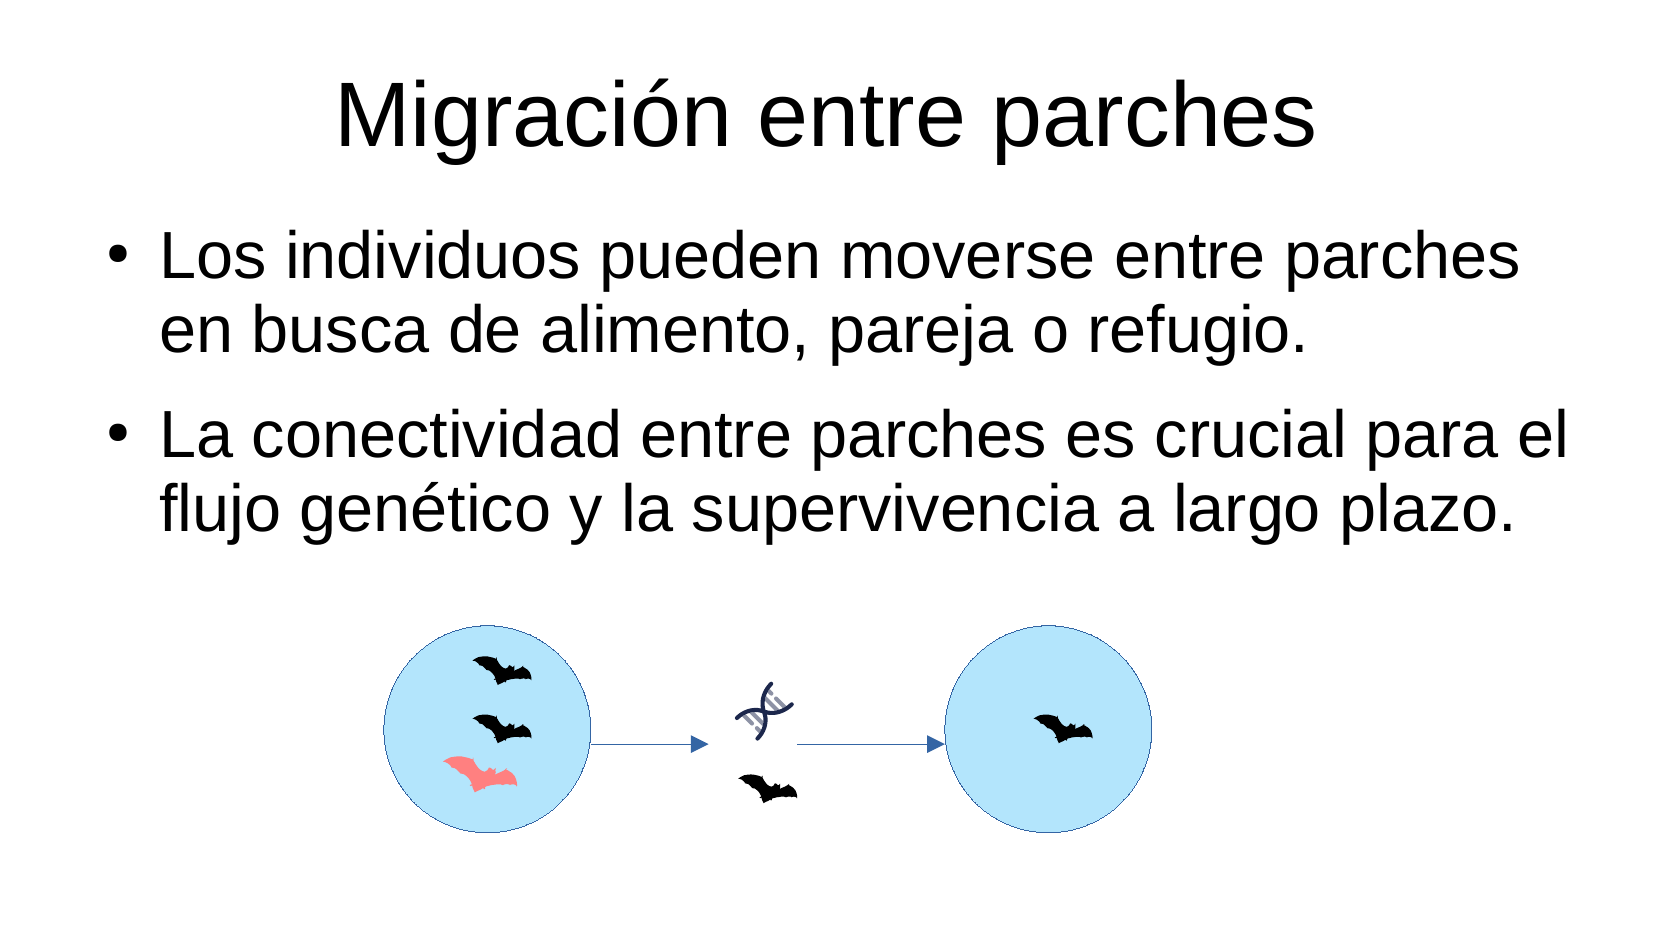

# Migración entre parches
Los individuos pueden moverse entre parches en busca de alimento, pareja o refugio.
La conectividad entre parches es crucial para el flujo genético y la supervivencia a largo plazo.